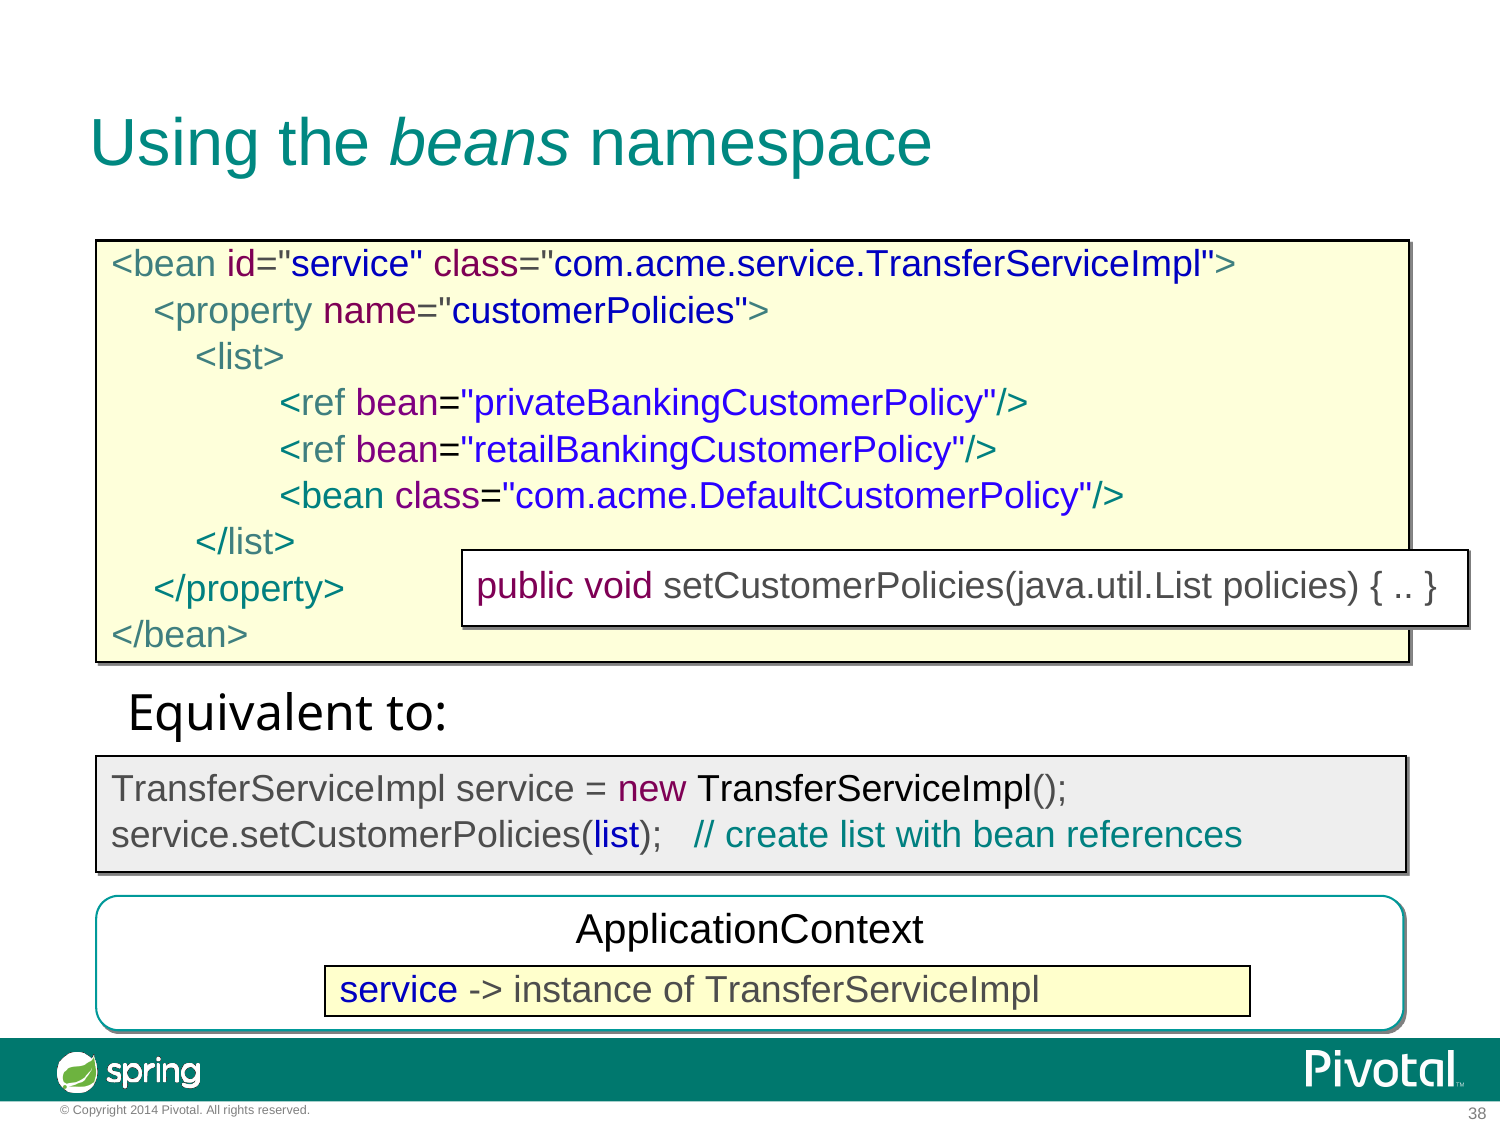

# Using the beans namespace
<bean id="service" class="com.acme.service.TransferServiceImpl">
 <property name="customerPolicies">
 <list>
 <ref bean="privateBankingCustomerPolicy"/>
 <ref bean="retailBankingCustomerPolicy"/>
 <bean class="com.acme.DefaultCustomerPolicy"/>
 </list>
 </property>
</bean>
public void setCustomerPolicies(java.util.List policies) { .. }
Equivalent to:
TransferServiceImpl service = new TransferServiceImpl();
service.setCustomerPolicies(list); // create list with bean references
ApplicationContext
service -> instance of TransferServiceImpl